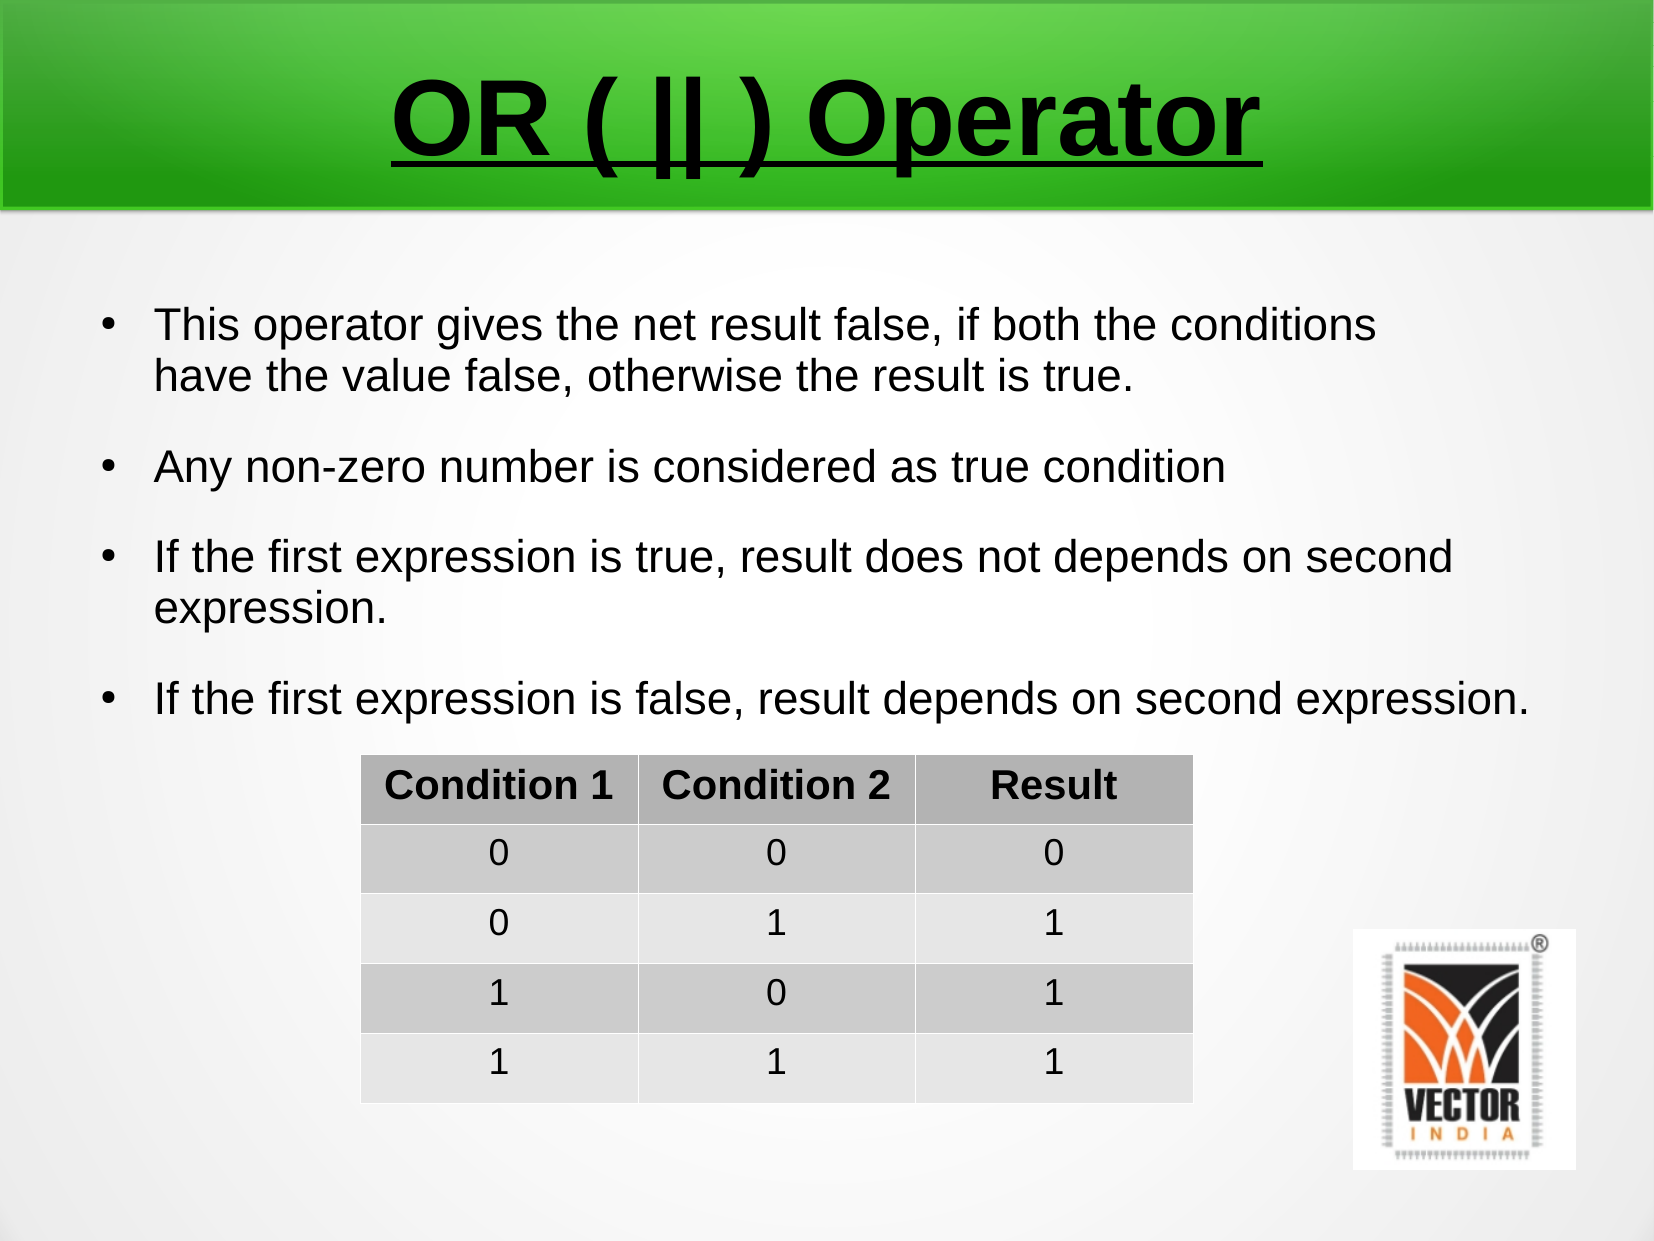

# OR ( || ) Operator
This operator gives the net result false, if both the conditions have the value false, otherwise the result is true.
Any non-zero number is considered as true condition
If the first expression is true, result does not depends on second expression.
If the first expression is false, result depends on second expression.
| Condition 1 | Condition 2 | Result |
| --- | --- | --- |
| 0 | 0 | 0 |
| 0 | 1 | 1 |
| 1 | 0 | 1 |
| 1 | 1 | 1 |